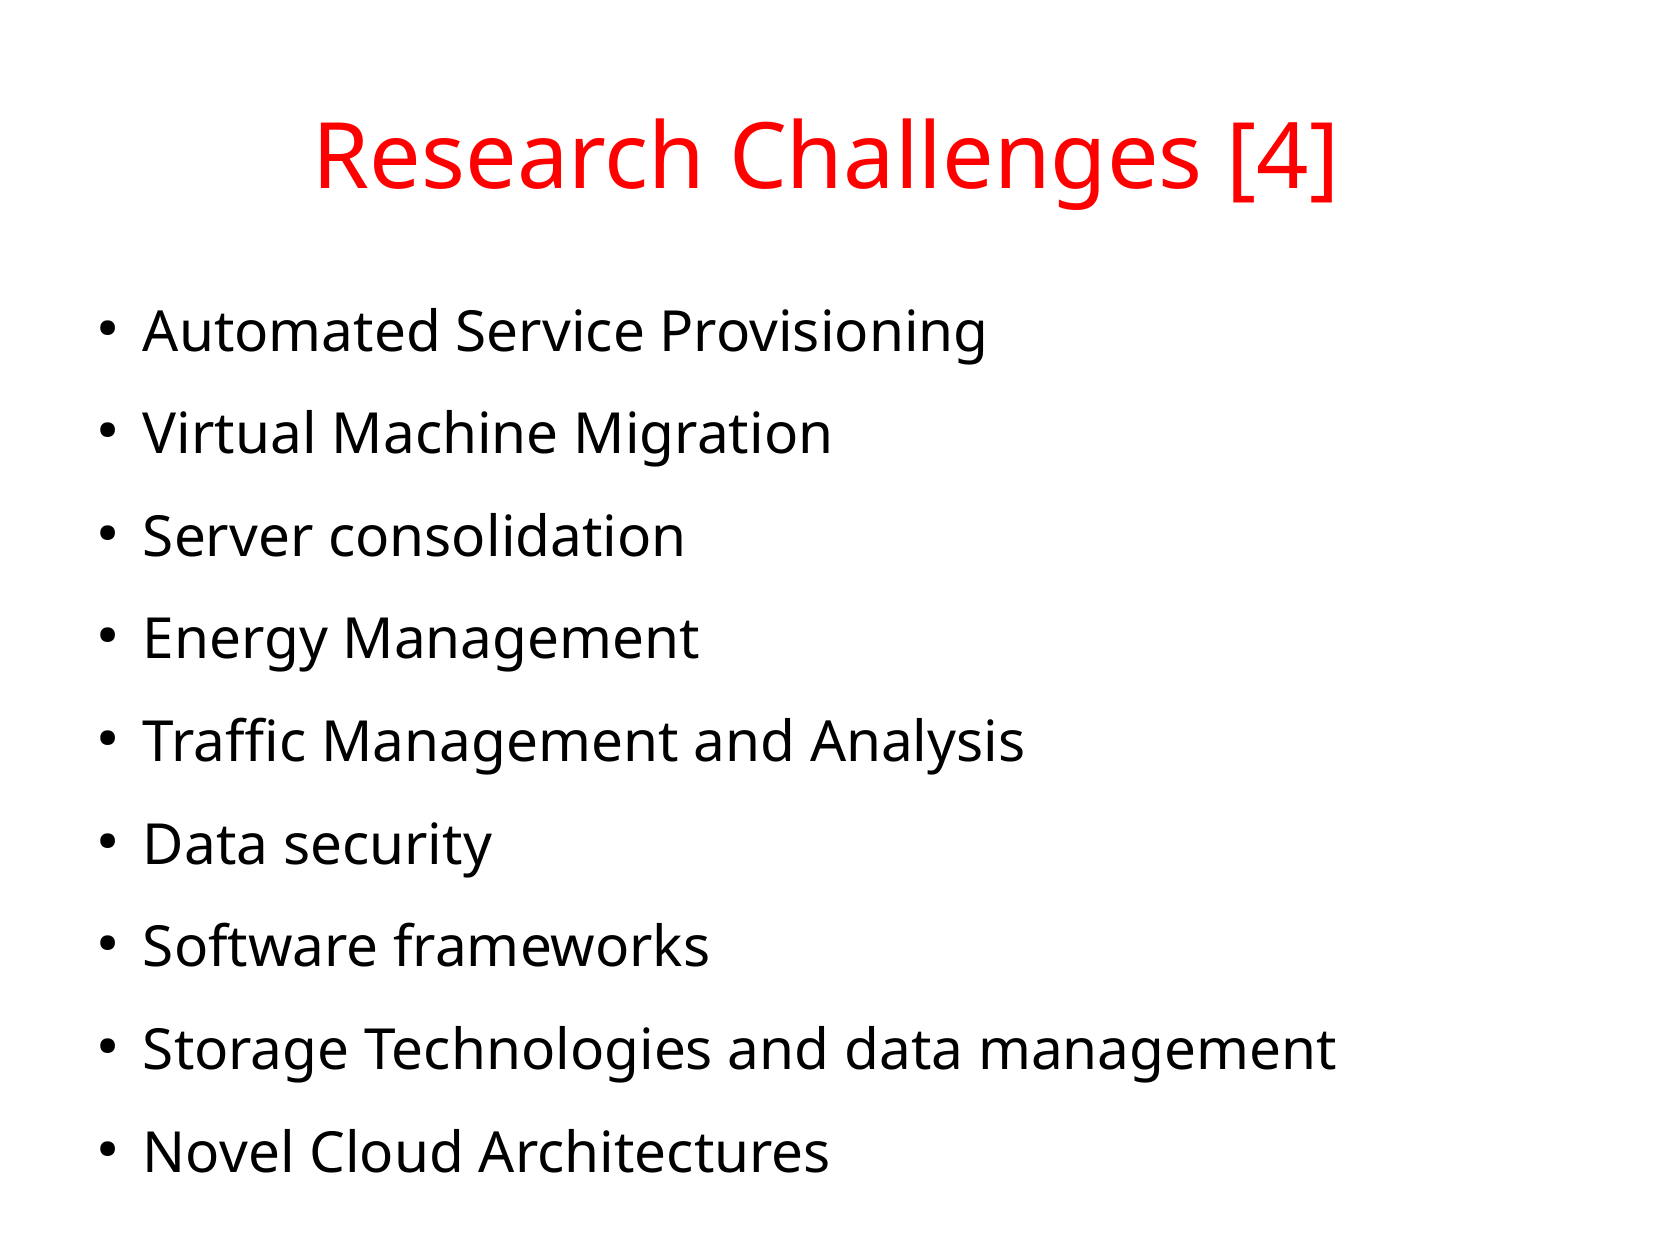

# Research Challenges [4]
Automated Service Provisioning
Virtual Machine Migration
Server consolidation
Energy Management
Traffic Management and Analysis
Data security
Software frameworks
Storage Technologies and data management
Novel Cloud Architectures